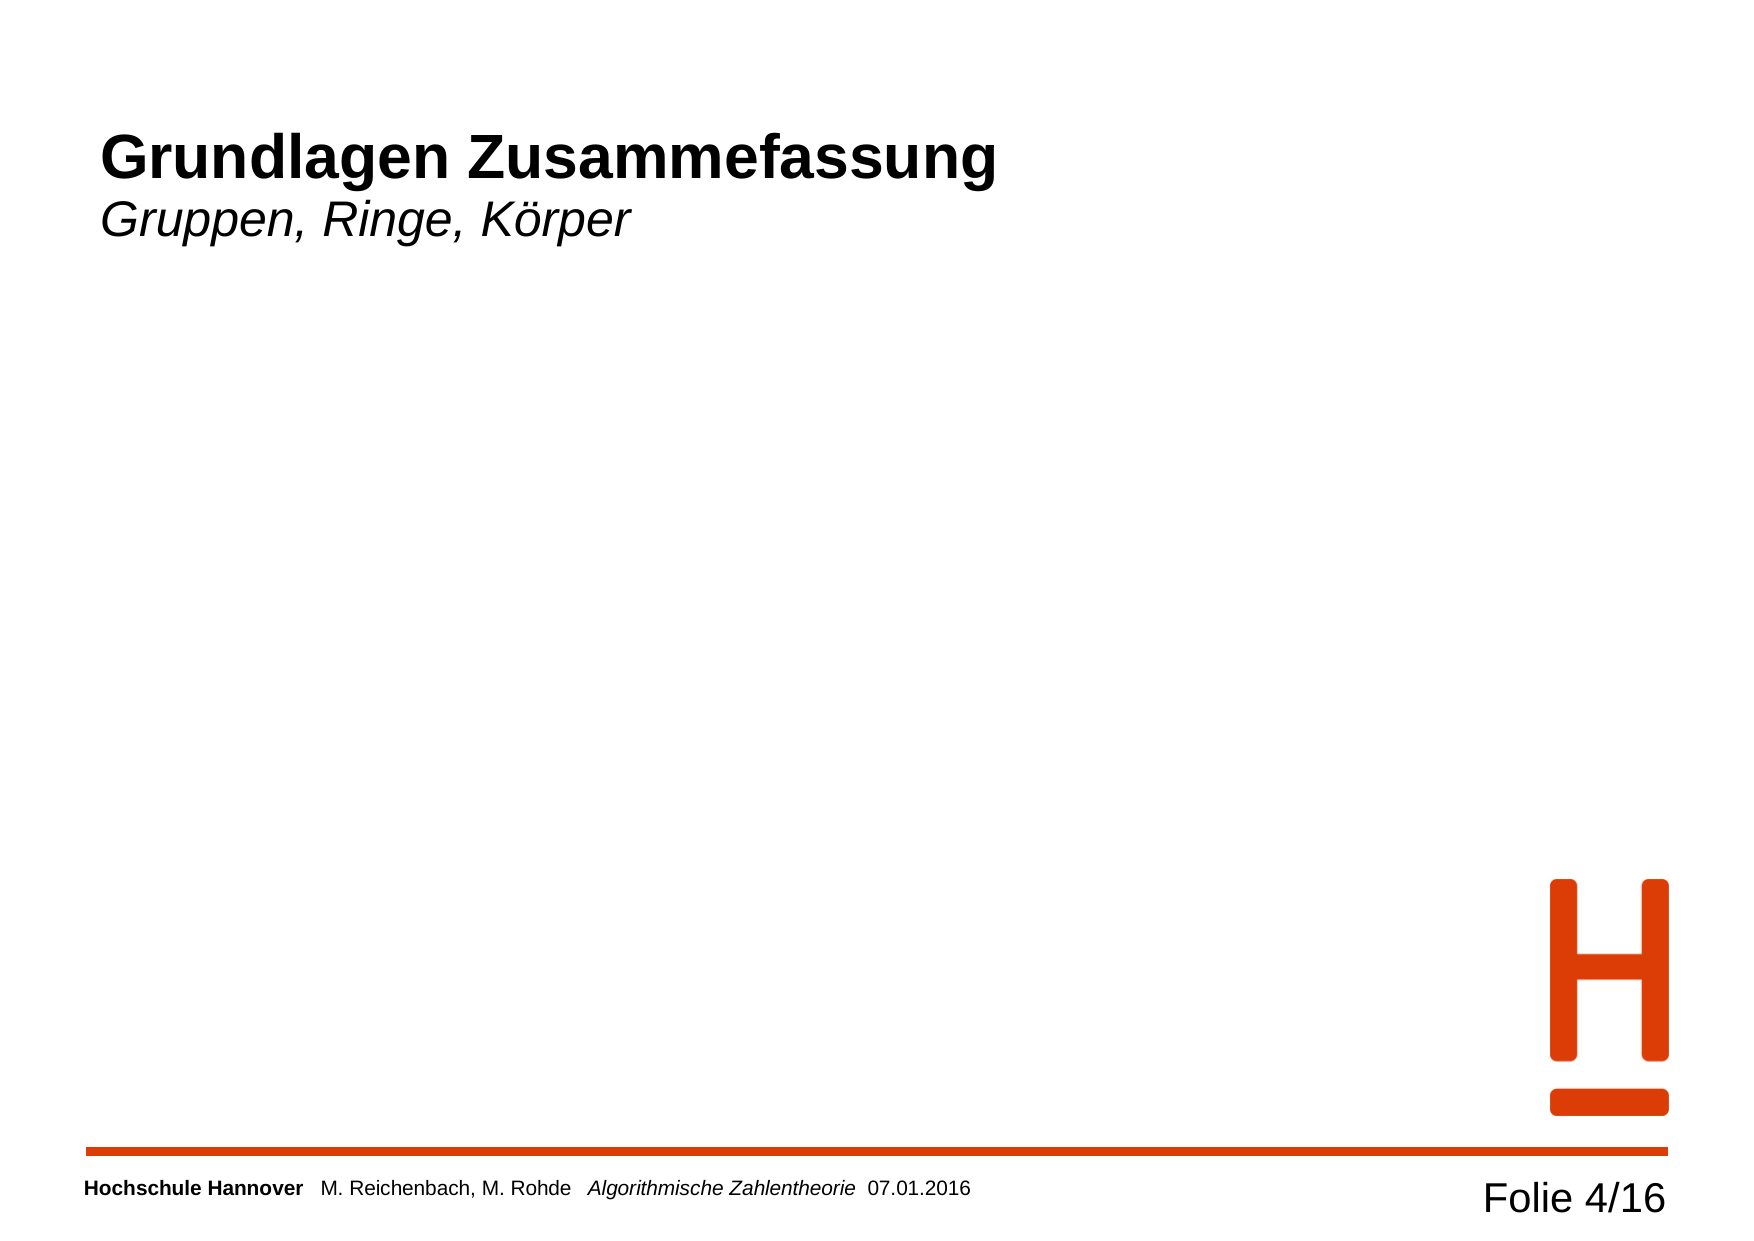

# Grundlagen Zusammefassung Gruppen, Ringe, Körper
4